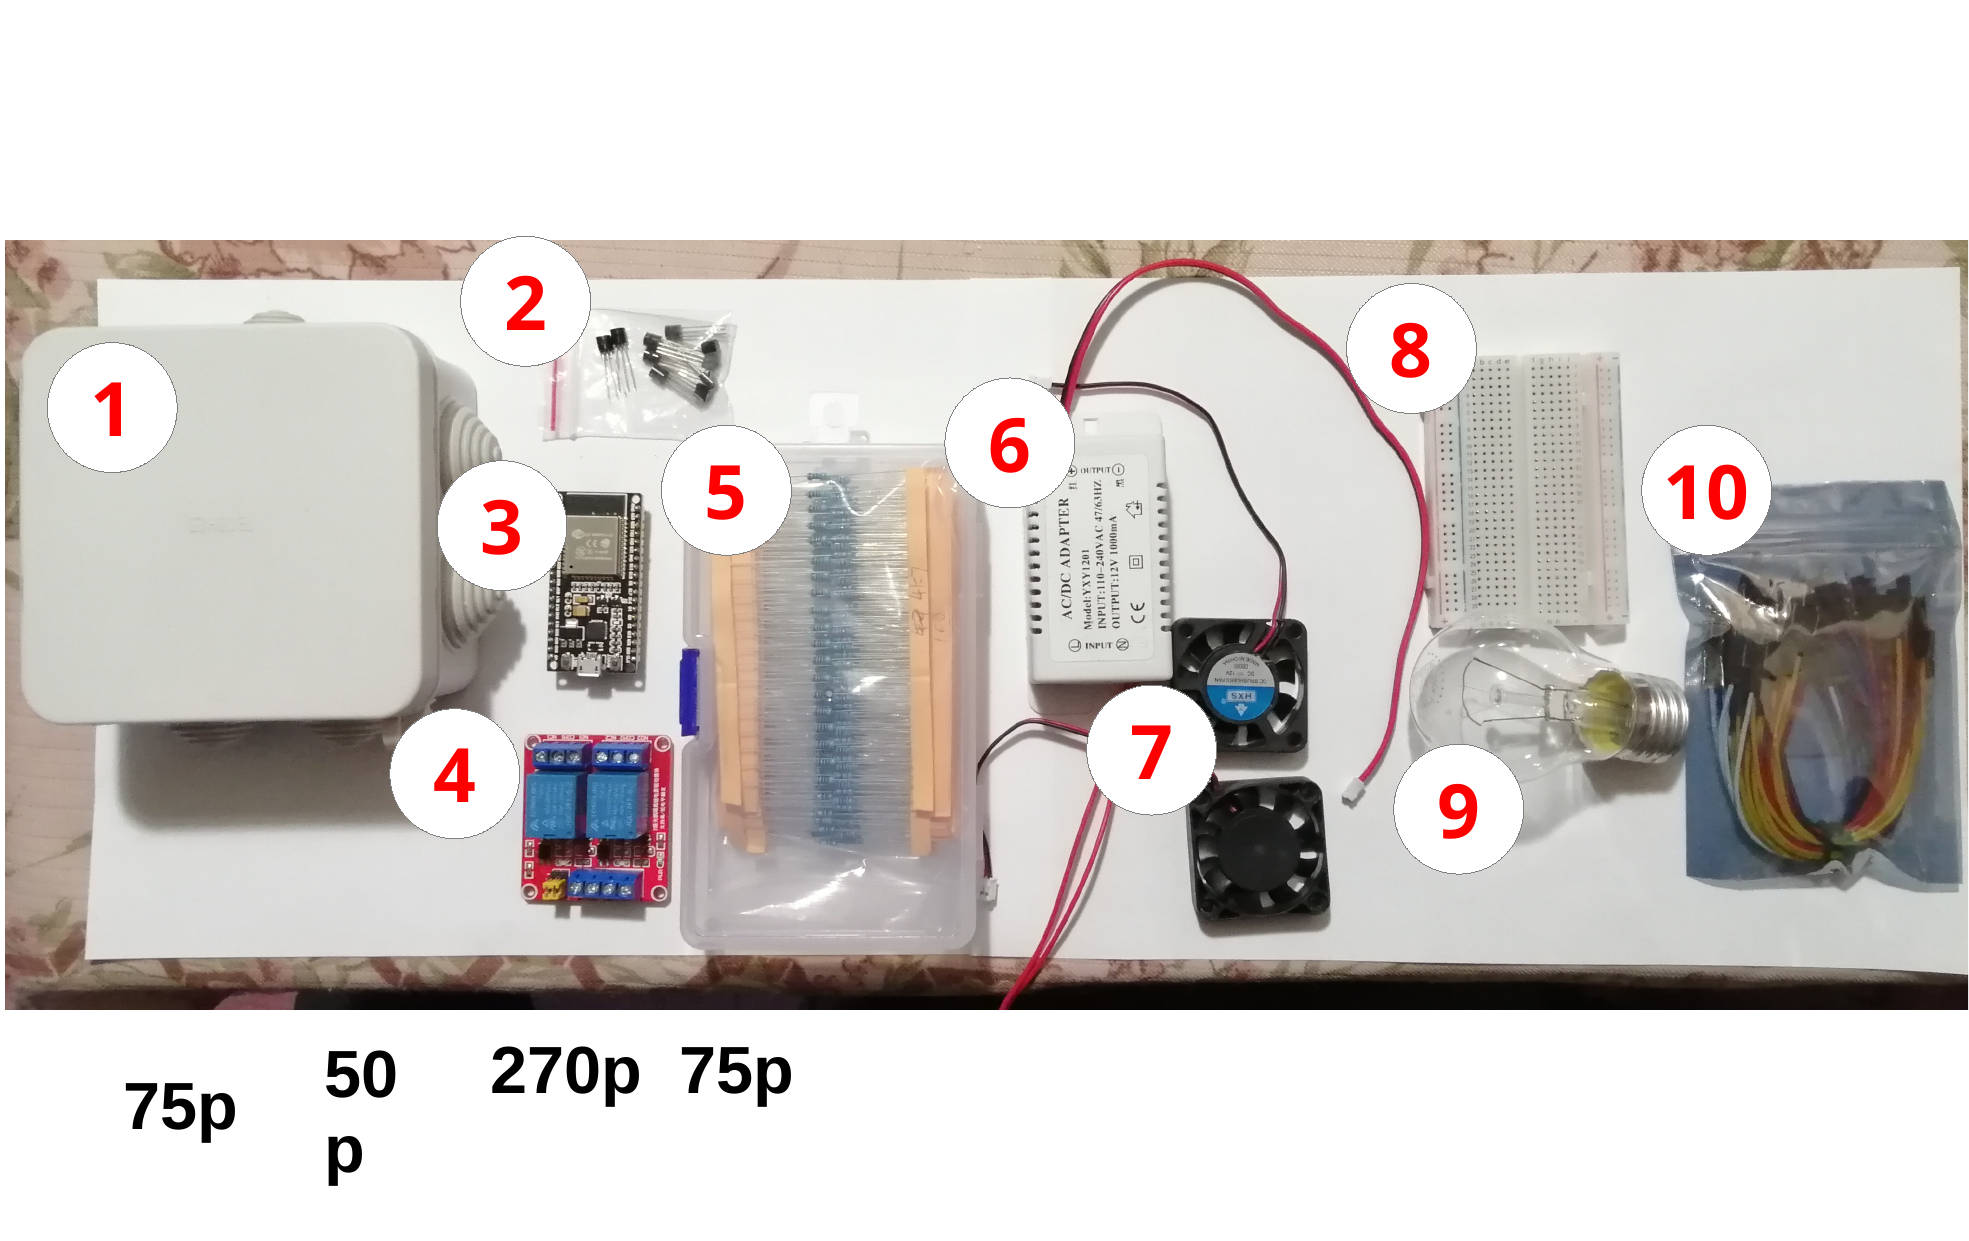

2
8
1
6
5
10
3
7
4
9
270р
75р
50р
75р